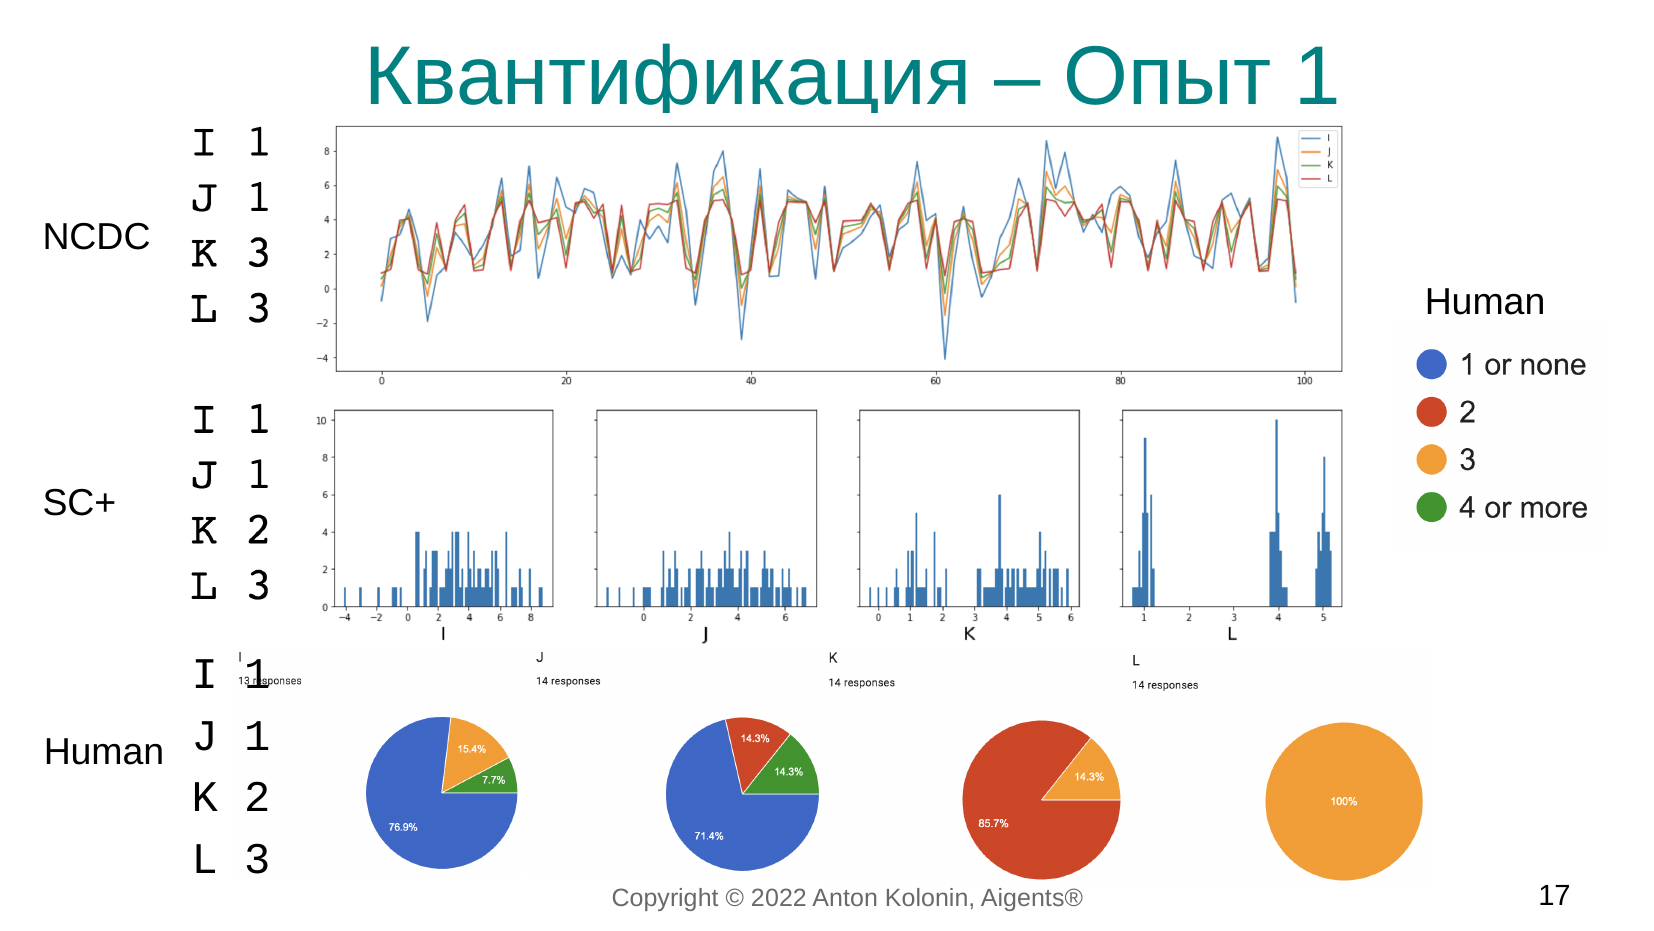

Квантификация – Опыт 1
NCDC
Human
SC+
I 1
J 1
K 2
L 3
Human
Copyright © 2022 Anton Kolonin, Aigents®
17